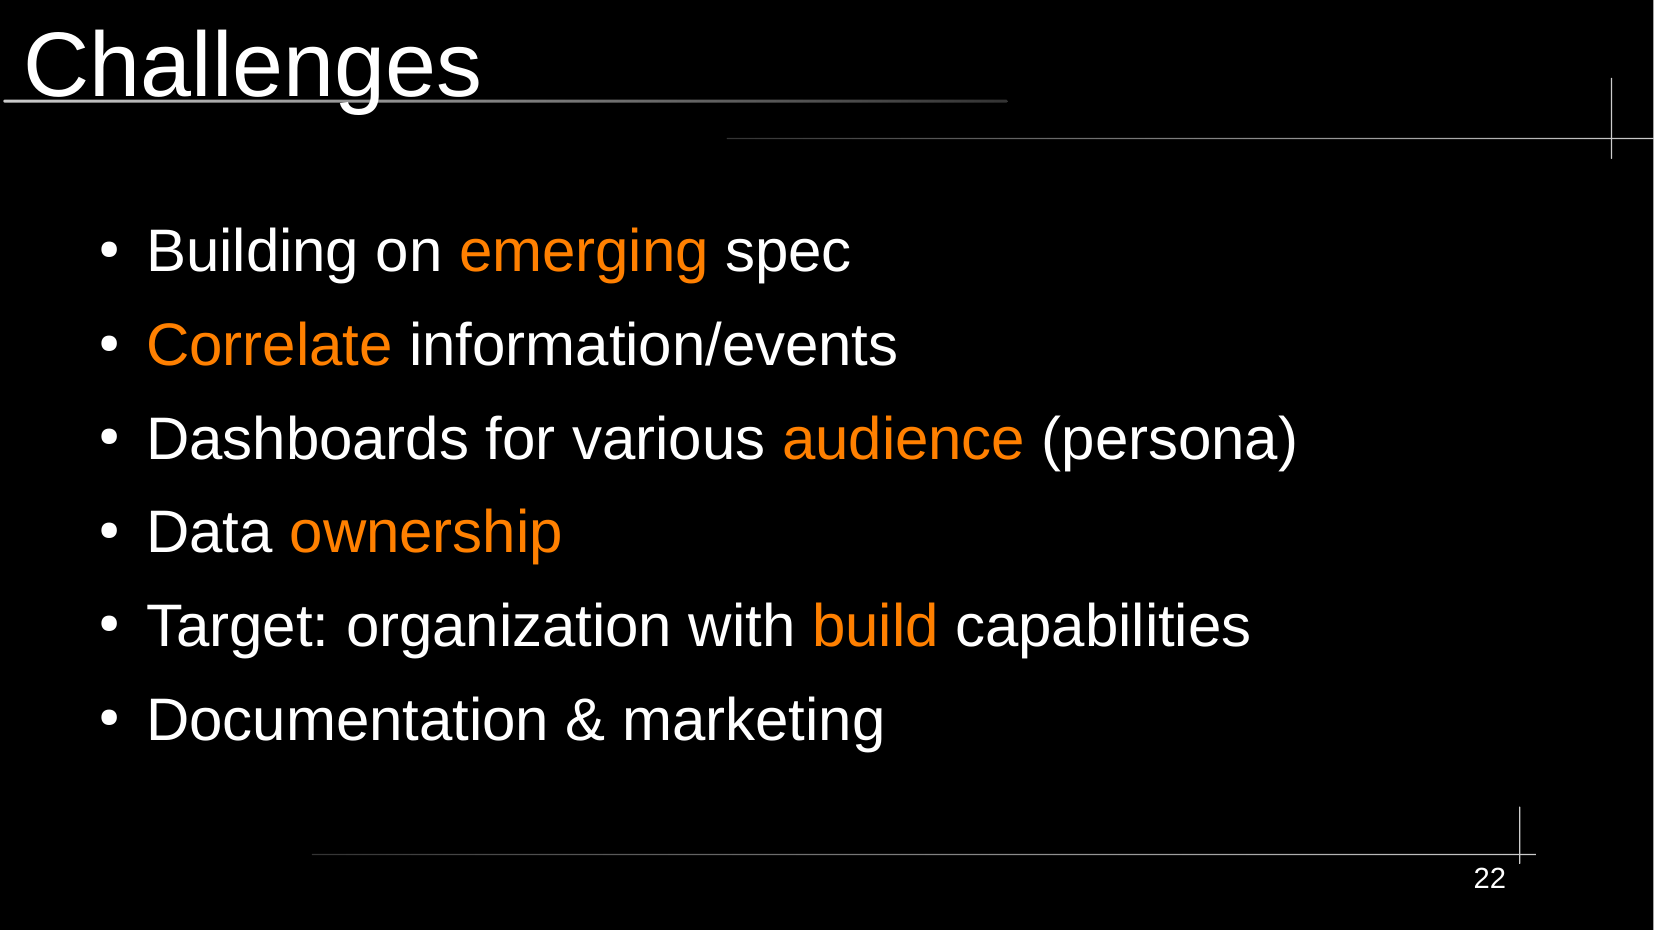

# Challenges
Building on emerging spec
Correlate information/events
Dashboards for various audience (persona)
Data ownership
Target: organization with build capabilities
Documentation & marketing
22